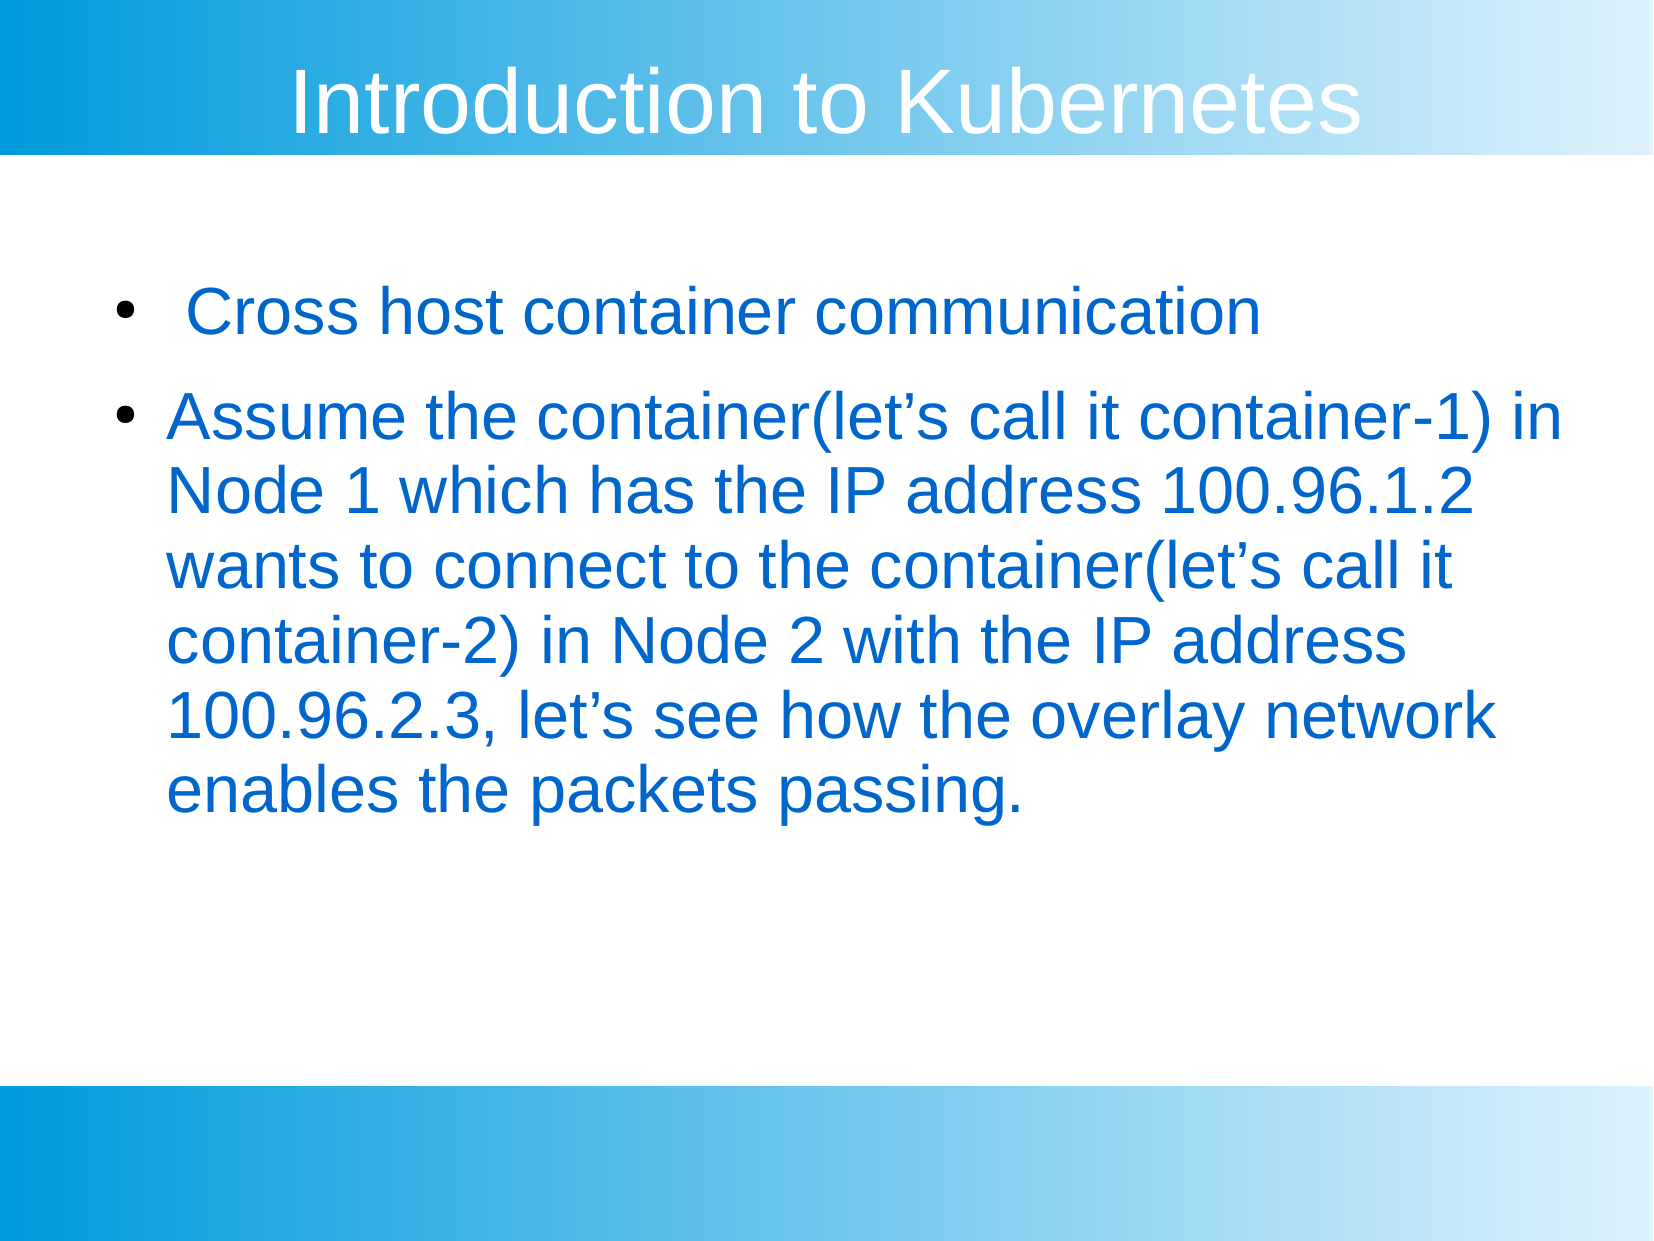

# Introduction to Kubernetes
 Cross host container communication
Assume the container(let’s call it container-1) in Node 1 which has the IP address 100.96.1.2 wants to connect to the container(let’s call it container-2) in Node 2 with the IP address 100.96.2.3, let’s see how the overlay network enables the packets passing.